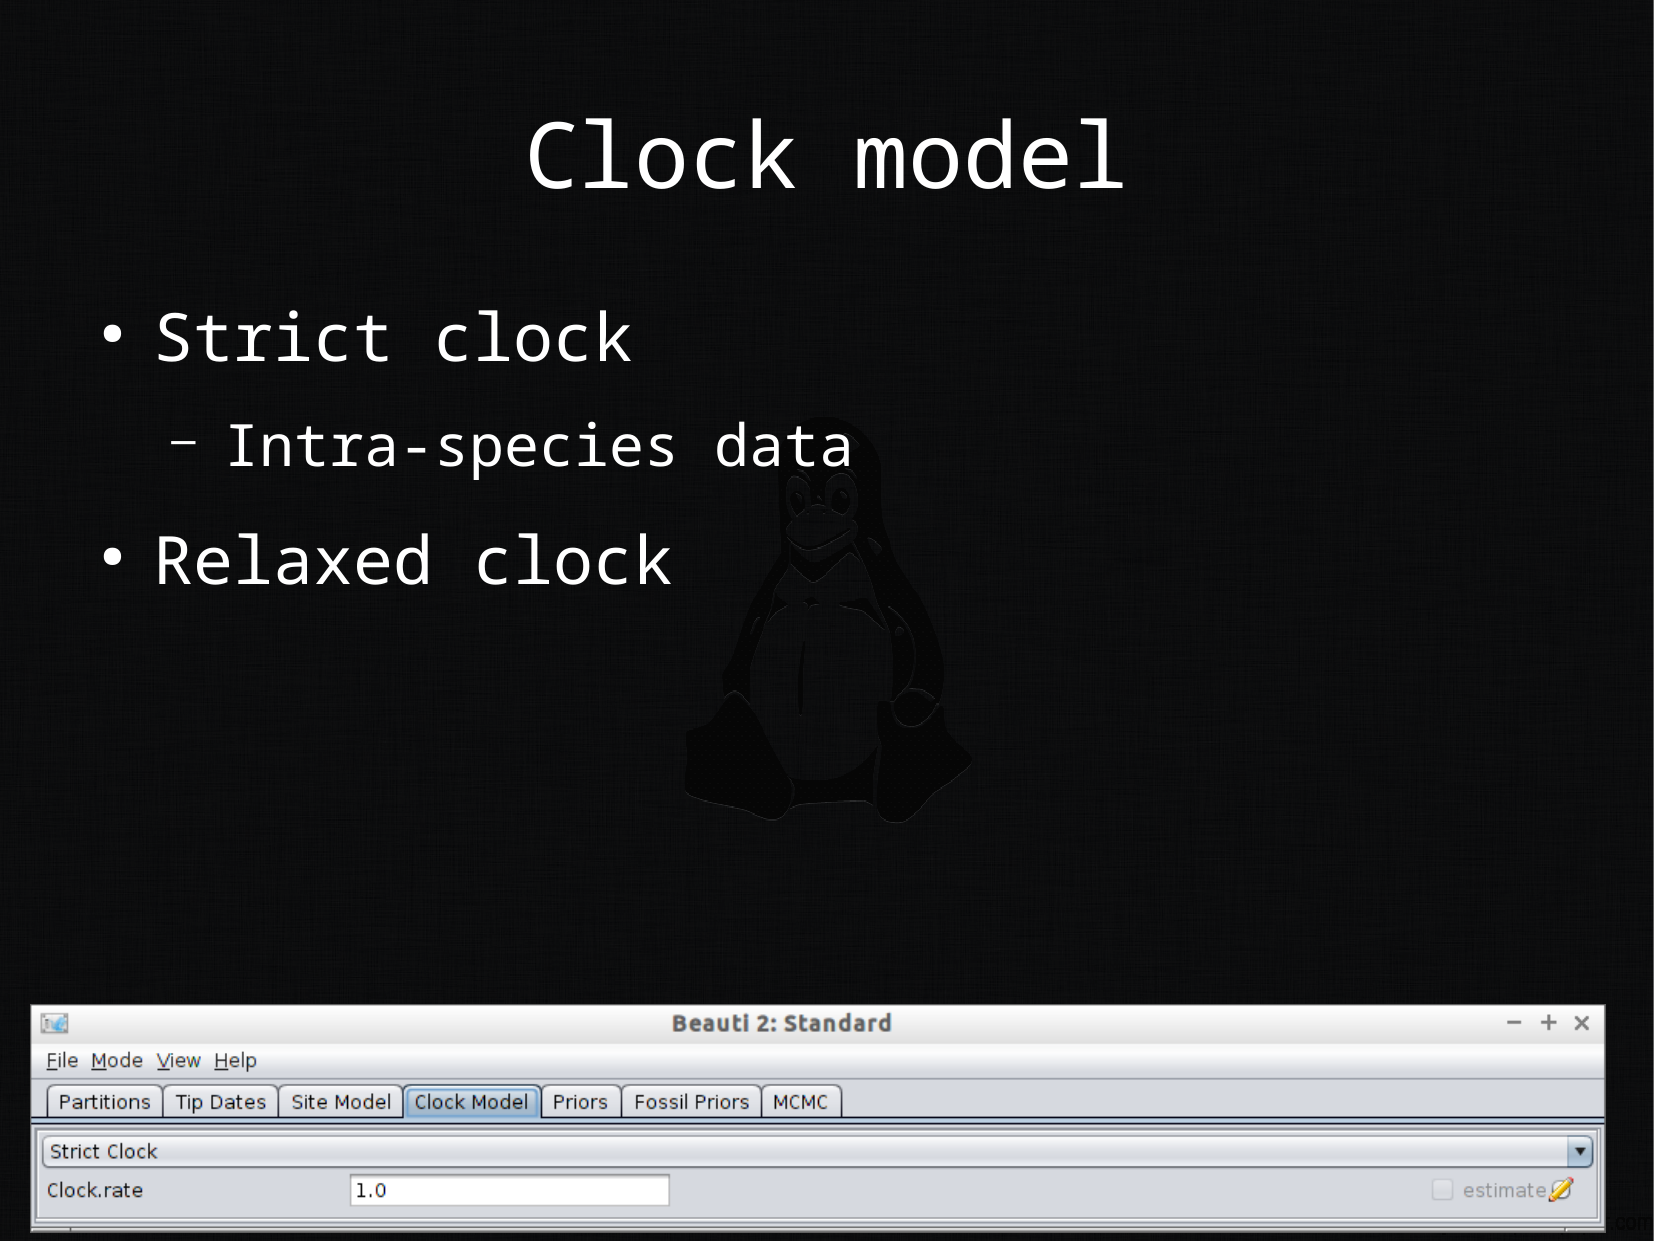

# Clock model
Strict clock
Intra-species data
Relaxed clock